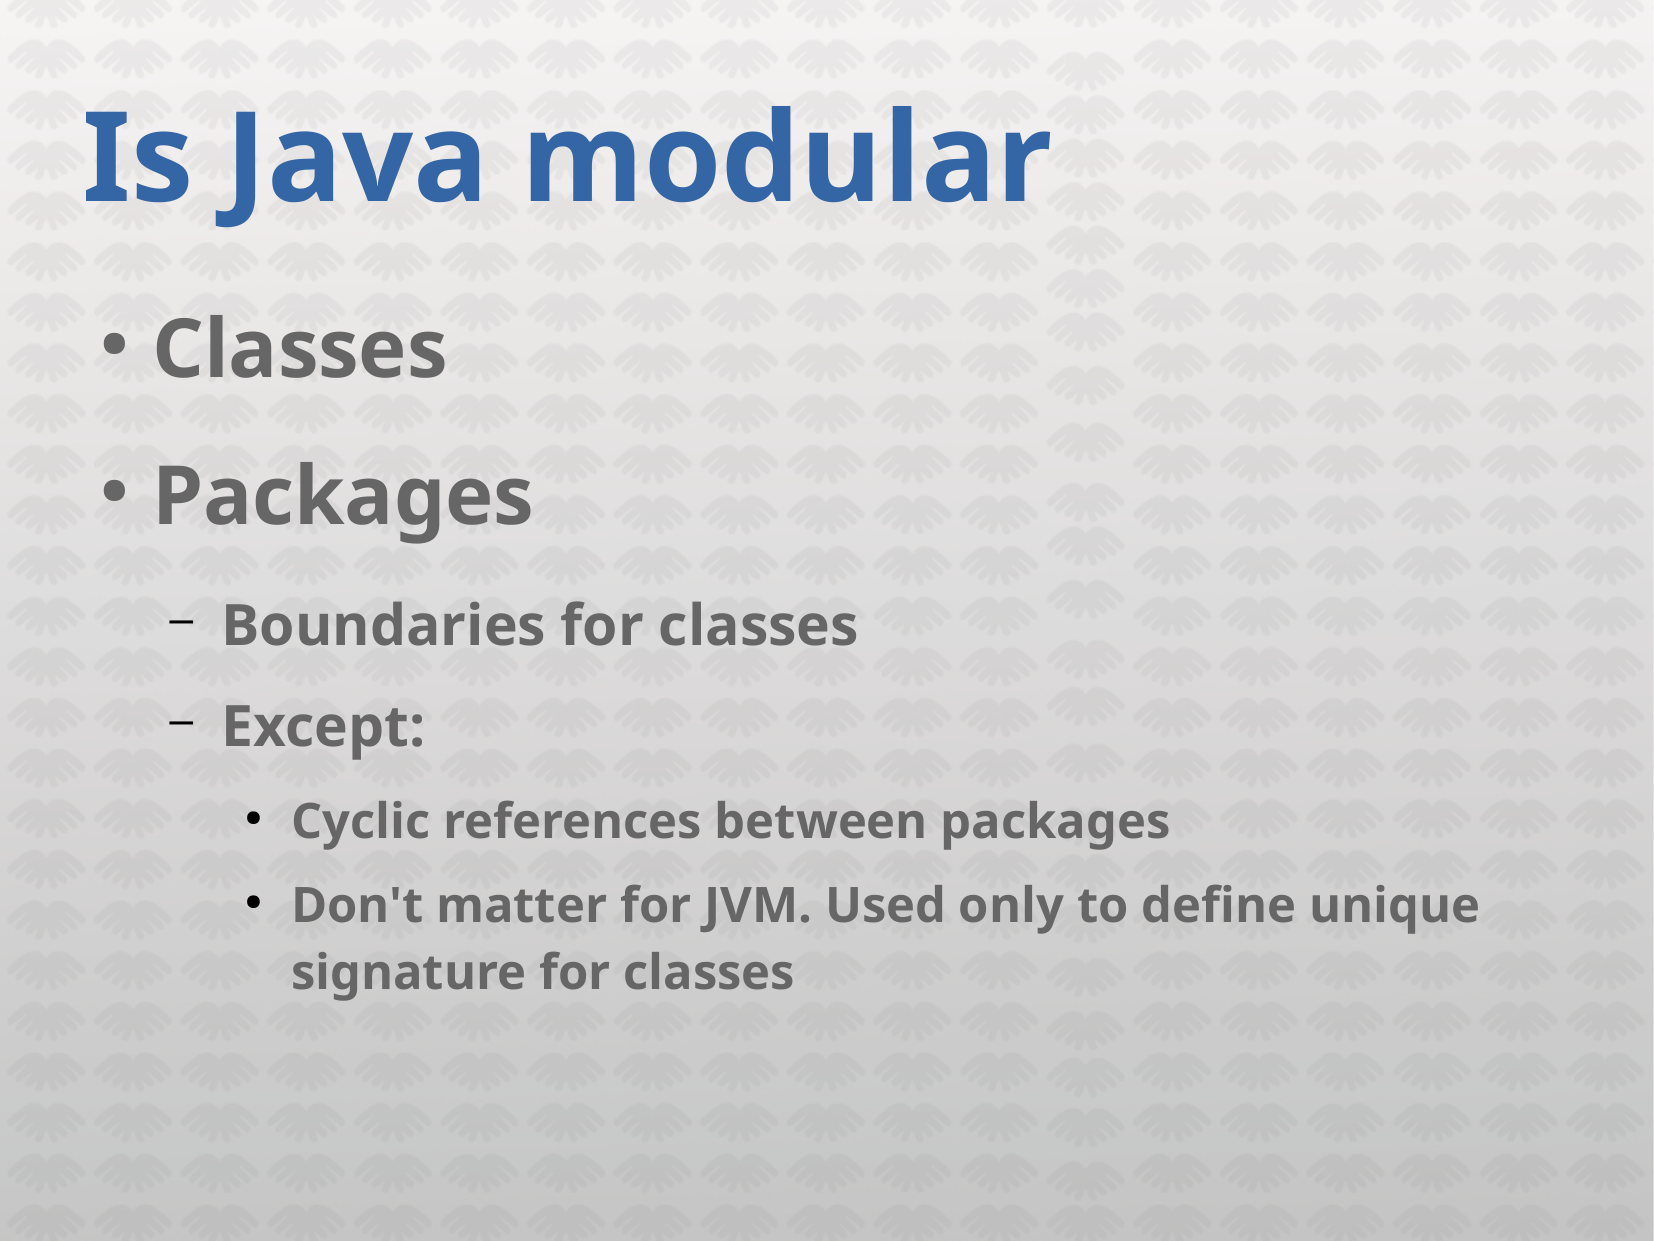

# Is Java modular
Classes
Packages
Boundaries for classes
Except:
Cyclic references between packages
Don't matter for JVM. Used only to define unique signature for classes